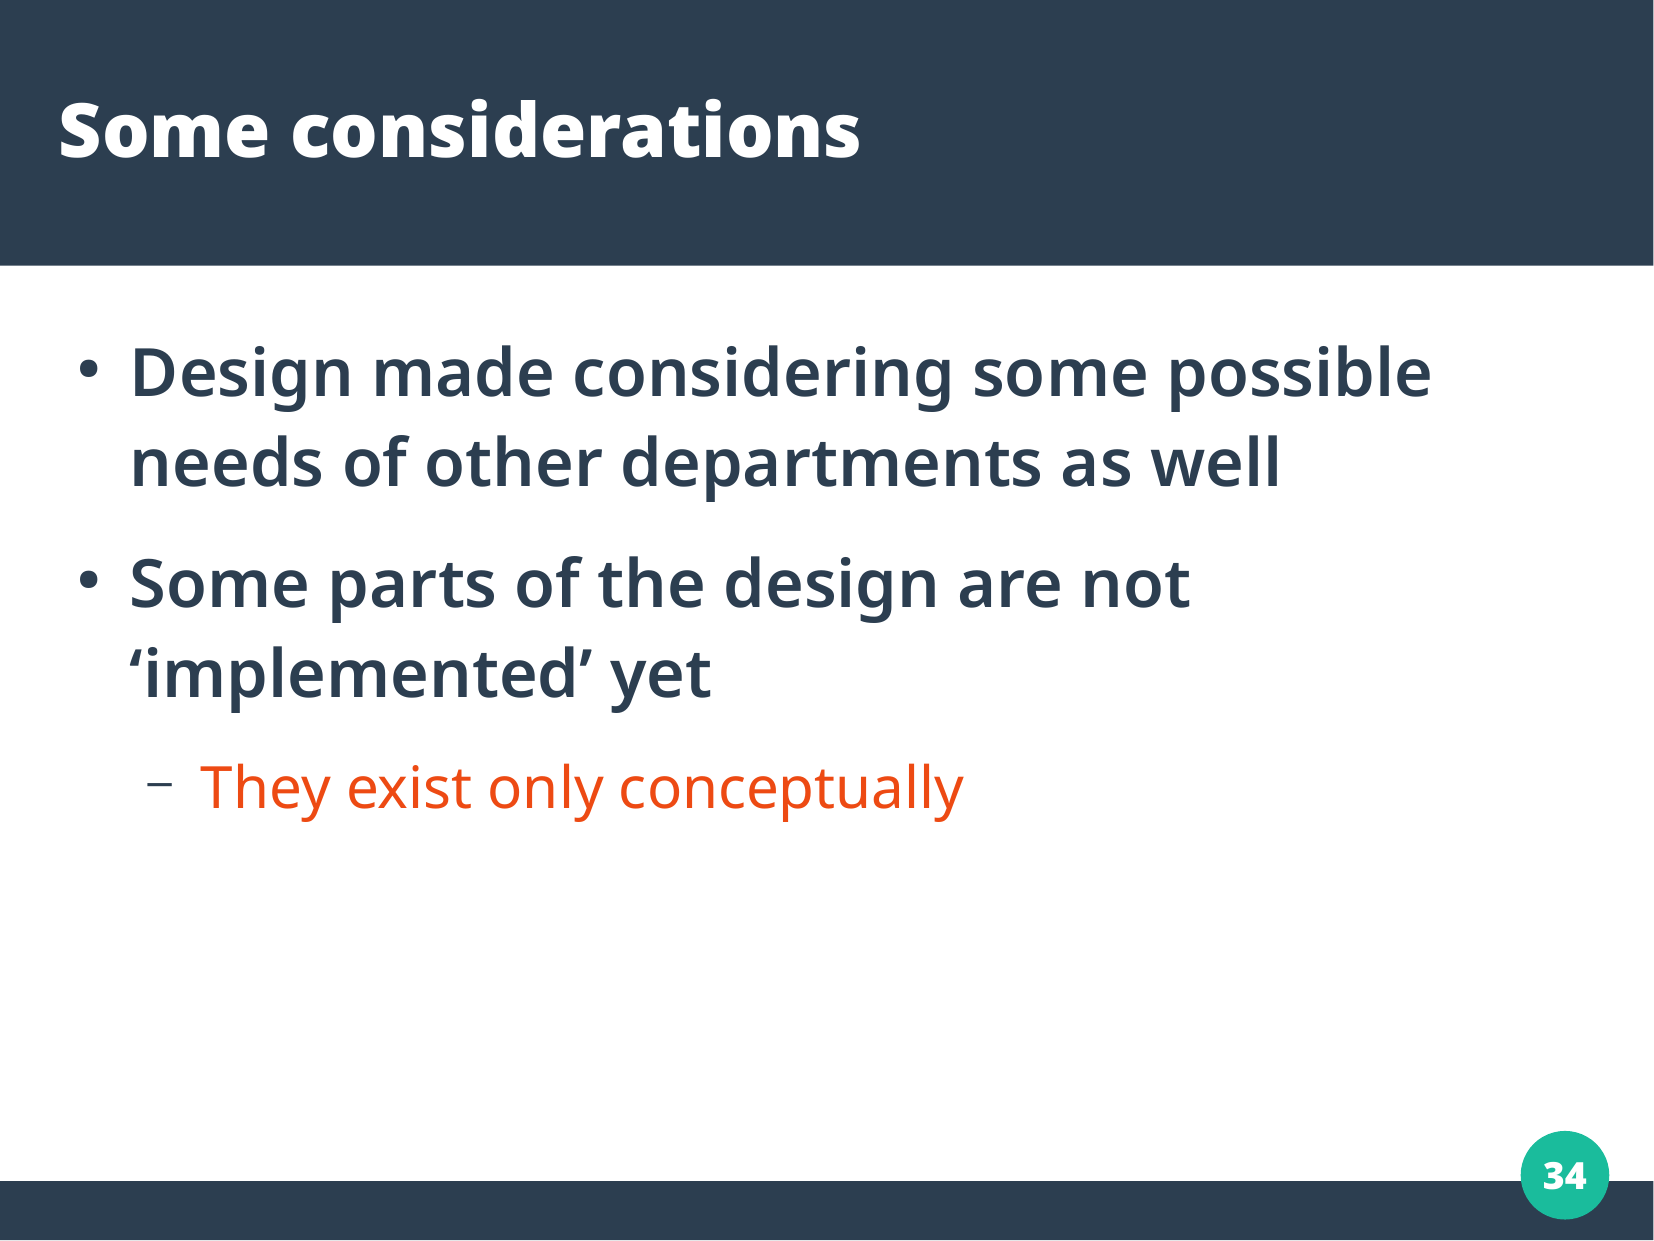

# Some considerations
Design made considering some possible needs of other departments as well
Some parts of the design are not ‘implemented’ yet
They exist only conceptually
34